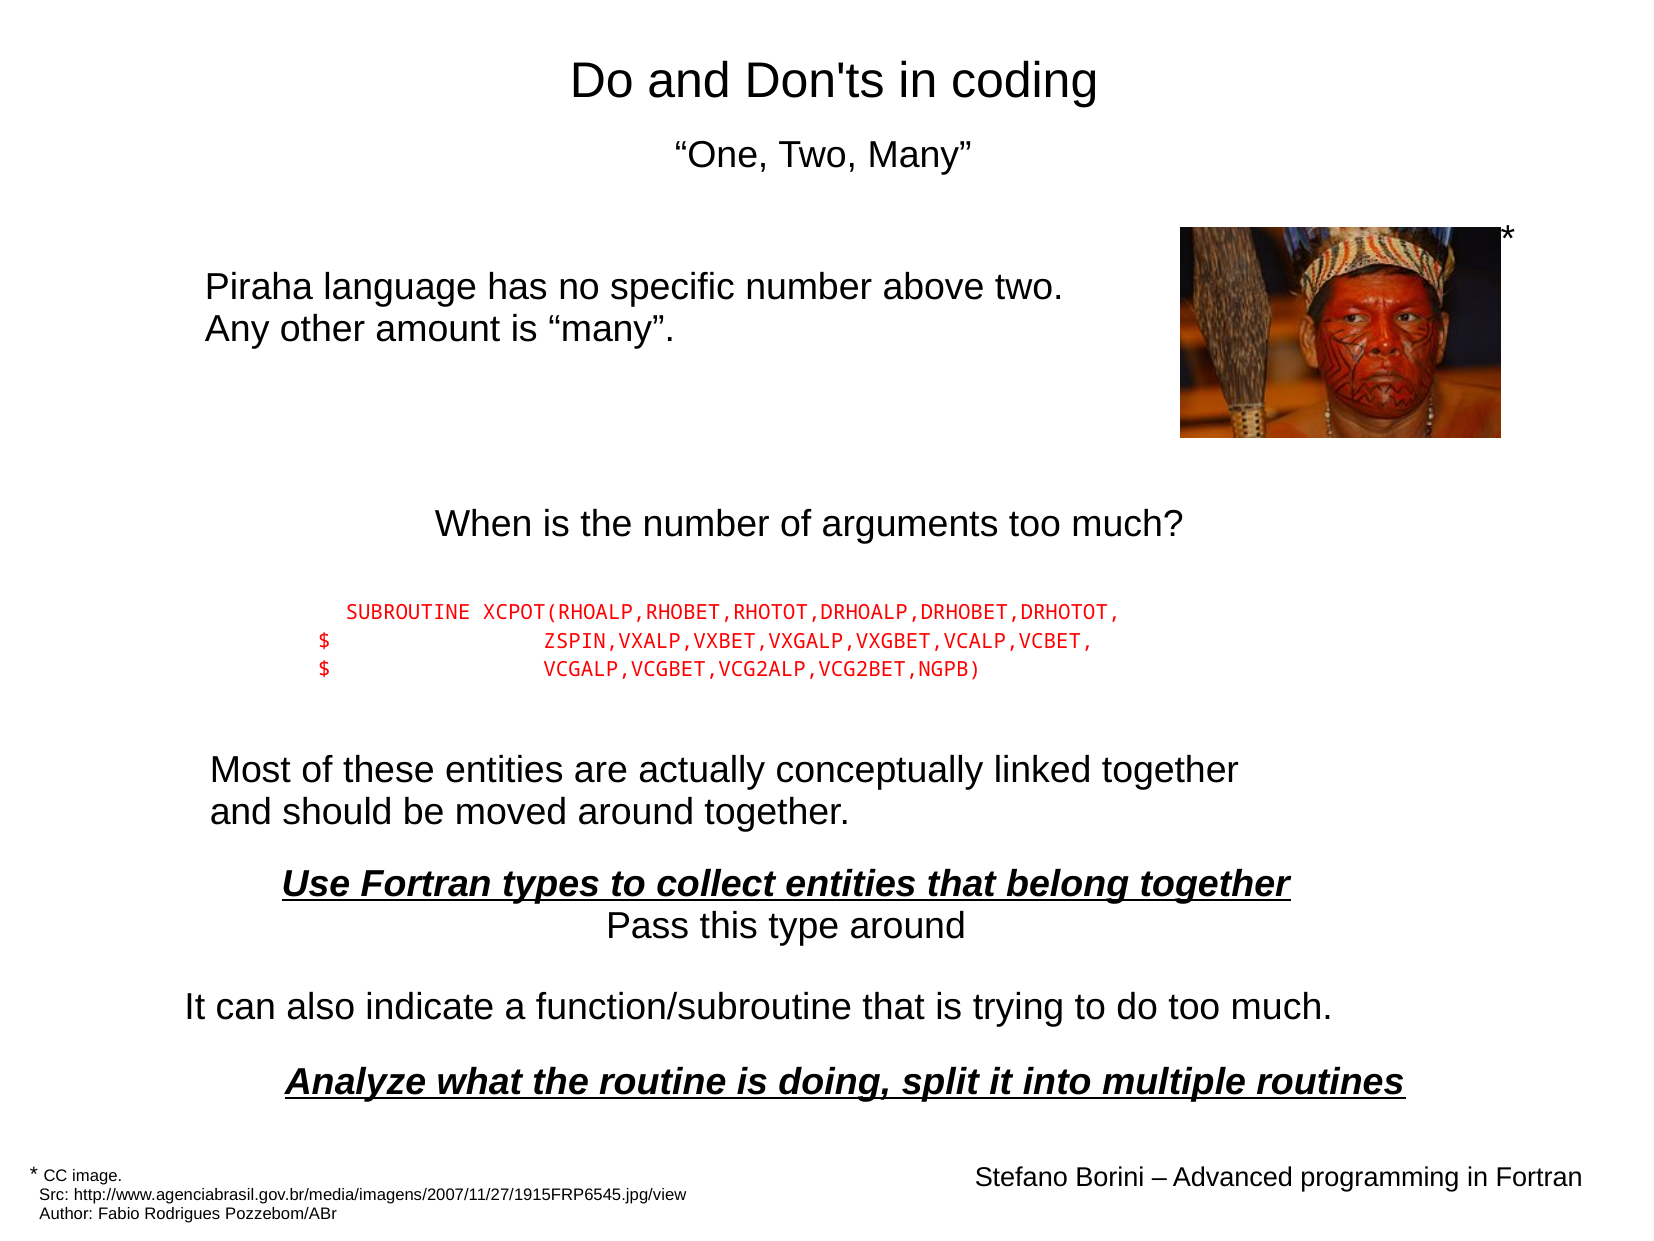

Do and Don'ts in coding
“One, Two, Many”
*
Piraha language has no specific number above two.
Any other amount is “many”.
When is the number of arguments too much?
 SUBROUTINE XCPOT(RHOALP,RHOBET,RHOTOT,DRHOALP,DRHOBET,DRHOTOT,
 $ ZSPIN,VXALP,VXBET,VXGALP,VXGBET,VCALP,VCBET,
 $ VCGALP,VCGBET,VCG2ALP,VCG2BET,NGPB)
Most of these entities are actually conceptually linked together
and should be moved around together.
Use Fortran types to collect entities that belong together
Pass this type around
It can also indicate a function/subroutine that is trying to do too much.
Analyze what the routine is doing, split it into multiple routines
Stefano Borini – Advanced programming in Fortran
* CC image.
 Src: http://www.agenciabrasil.gov.br/media/imagens/2007/11/27/1915FRP6545.jpg/view
 Author: Fabio Rodrigues Pozzebom/ABr